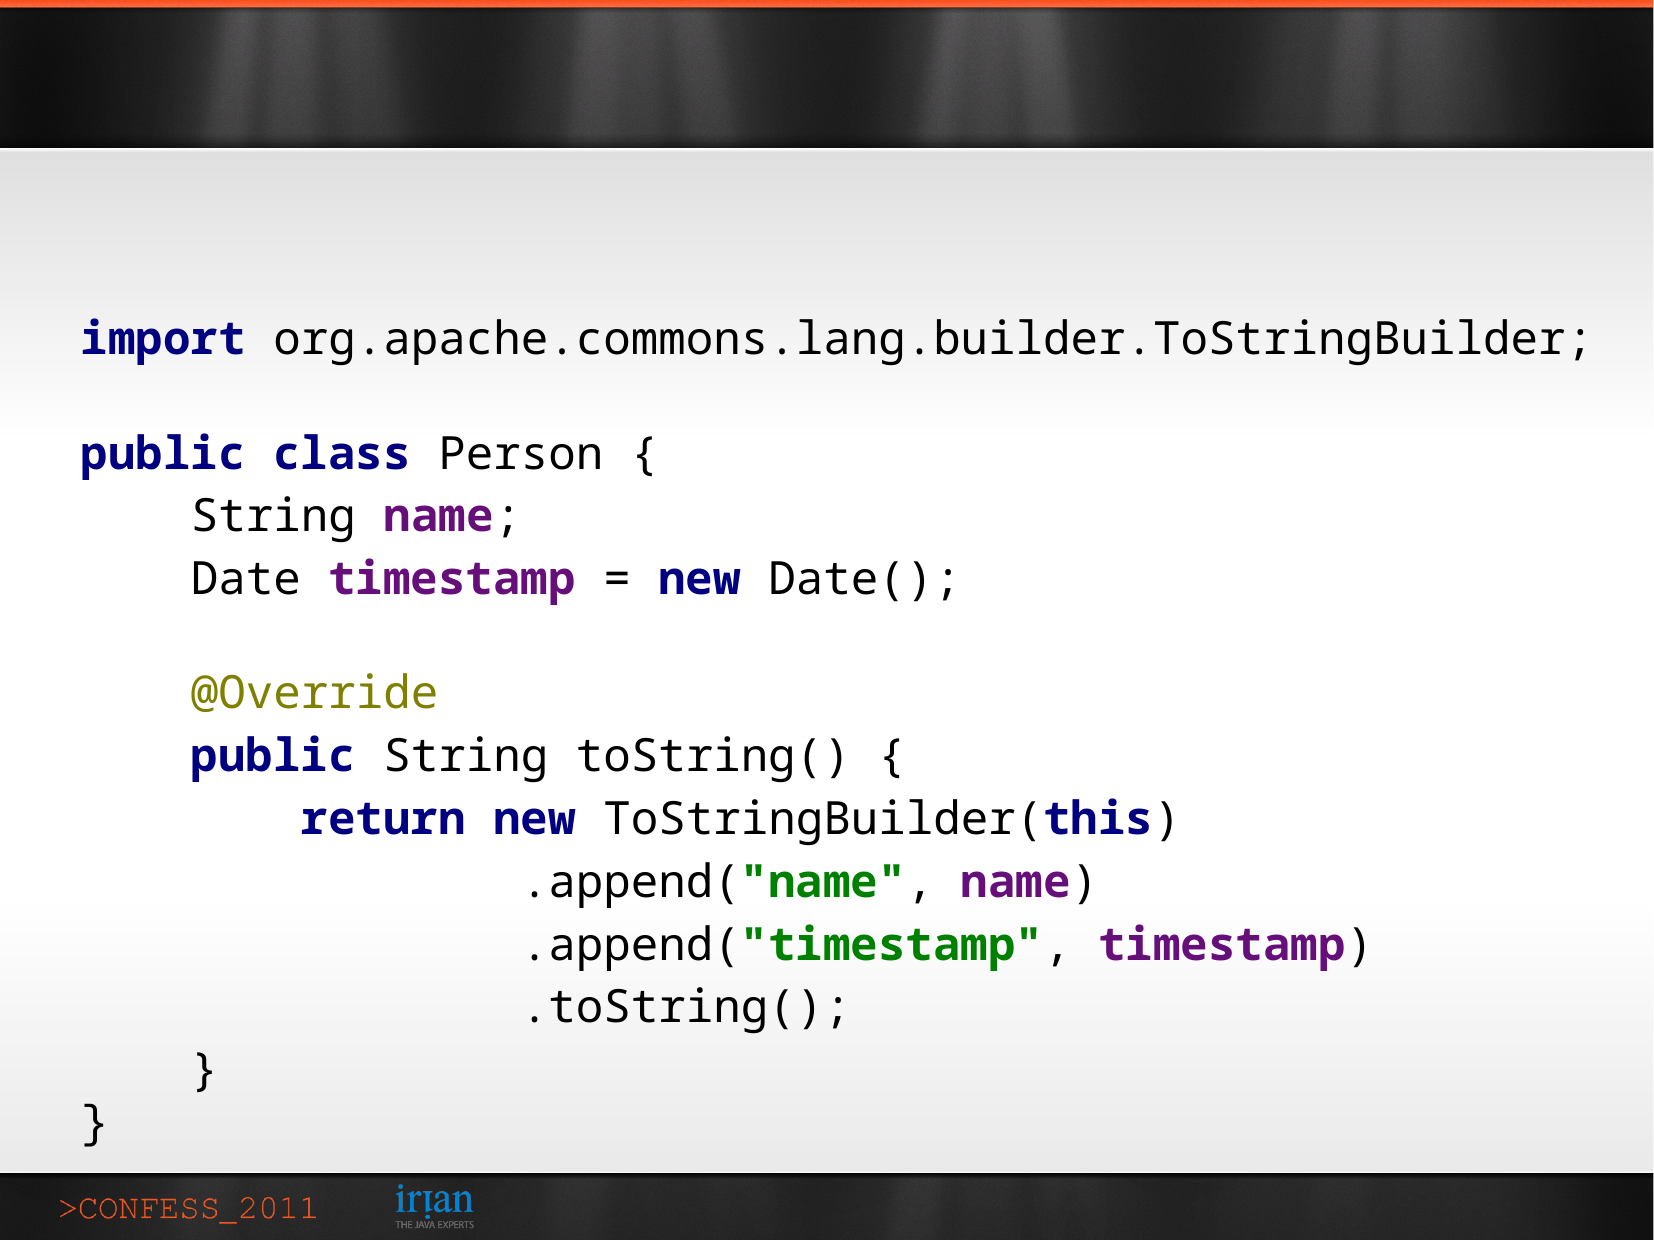

#
import org.apache.commons.lang.builder.ToStringBuilder;
public class Person {
 String name;
 Date timestamp = new Date();
 @Override
 public String toString() {
 return new ToStringBuilder(this)
 .append("name", name)
 .append("timestamp", timestamp)
 .toString();
 }
}